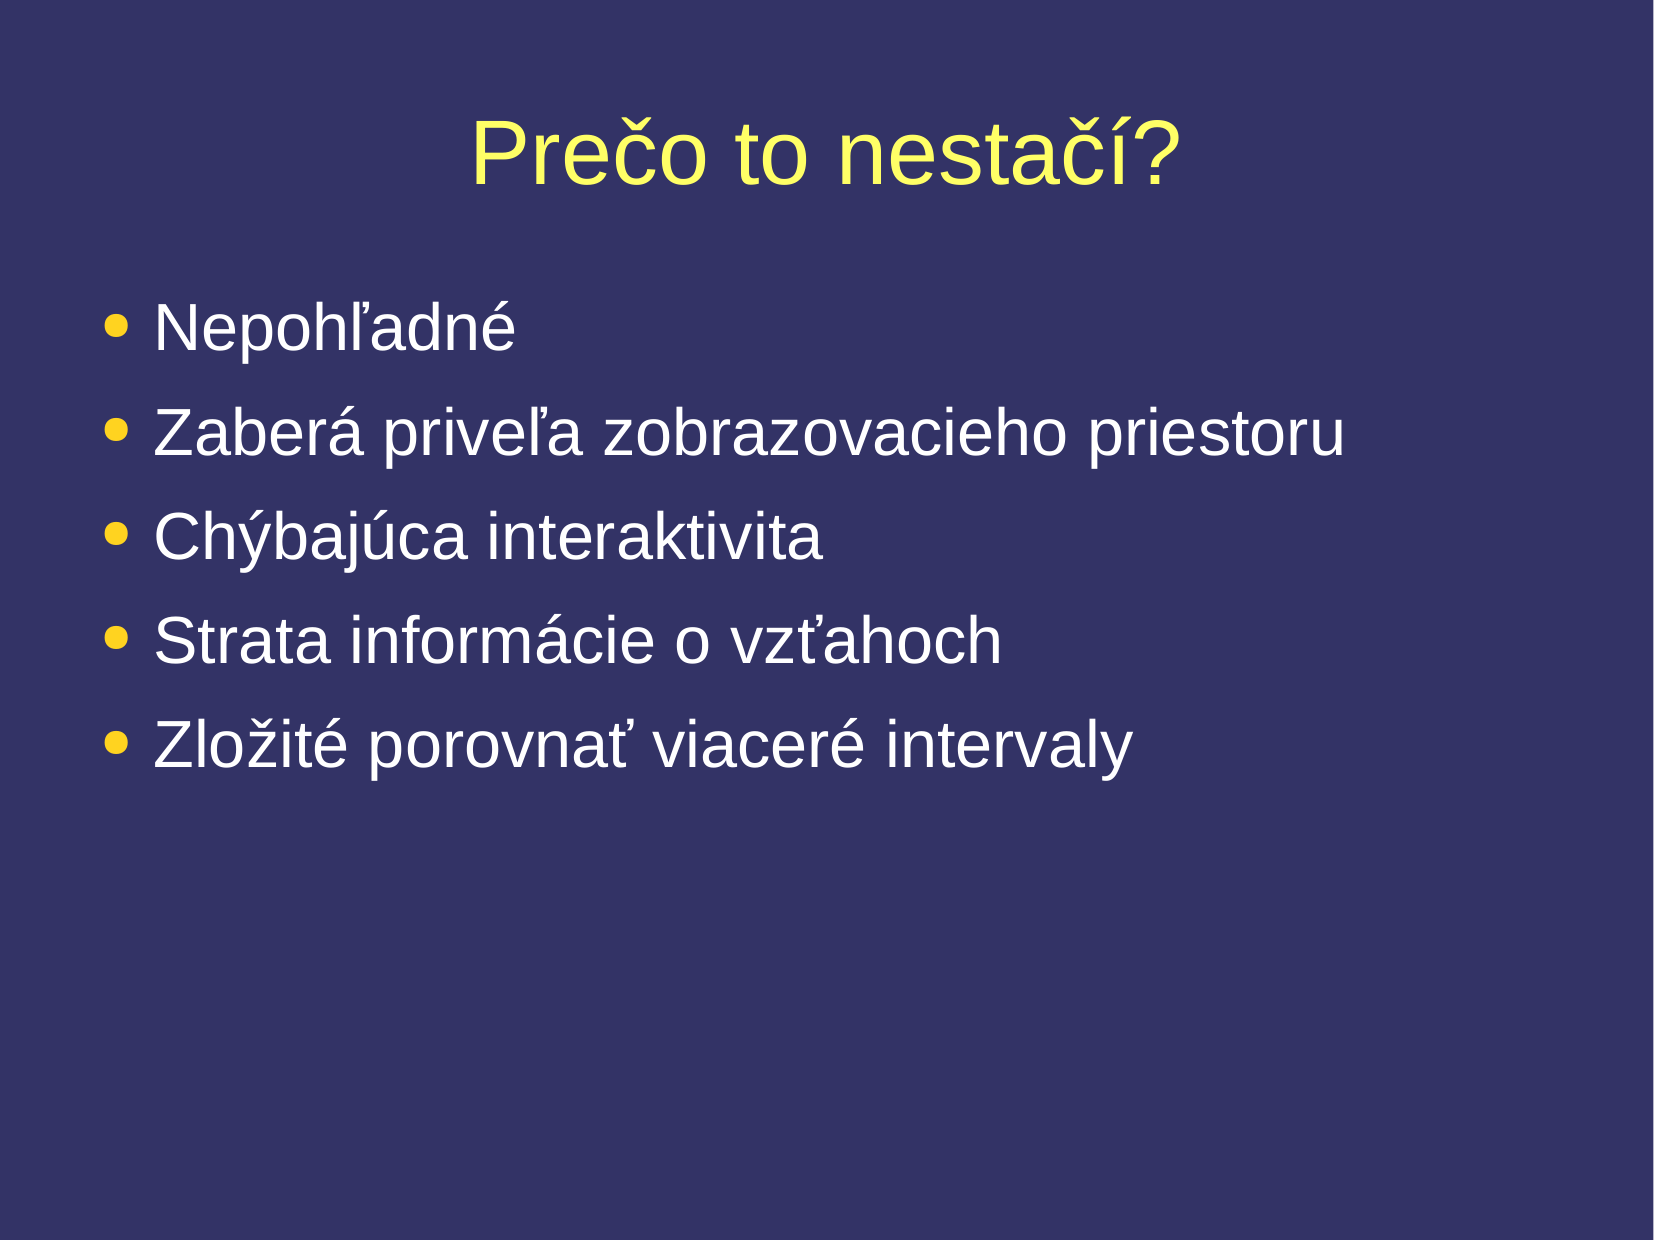

# Prečo to nestačí?
Nepohľadné
Zaberá priveľa zobrazovacieho priestoru
Chýbajúca interaktivita
Strata informácie o vzťahoch
Zložité porovnať viaceré intervaly